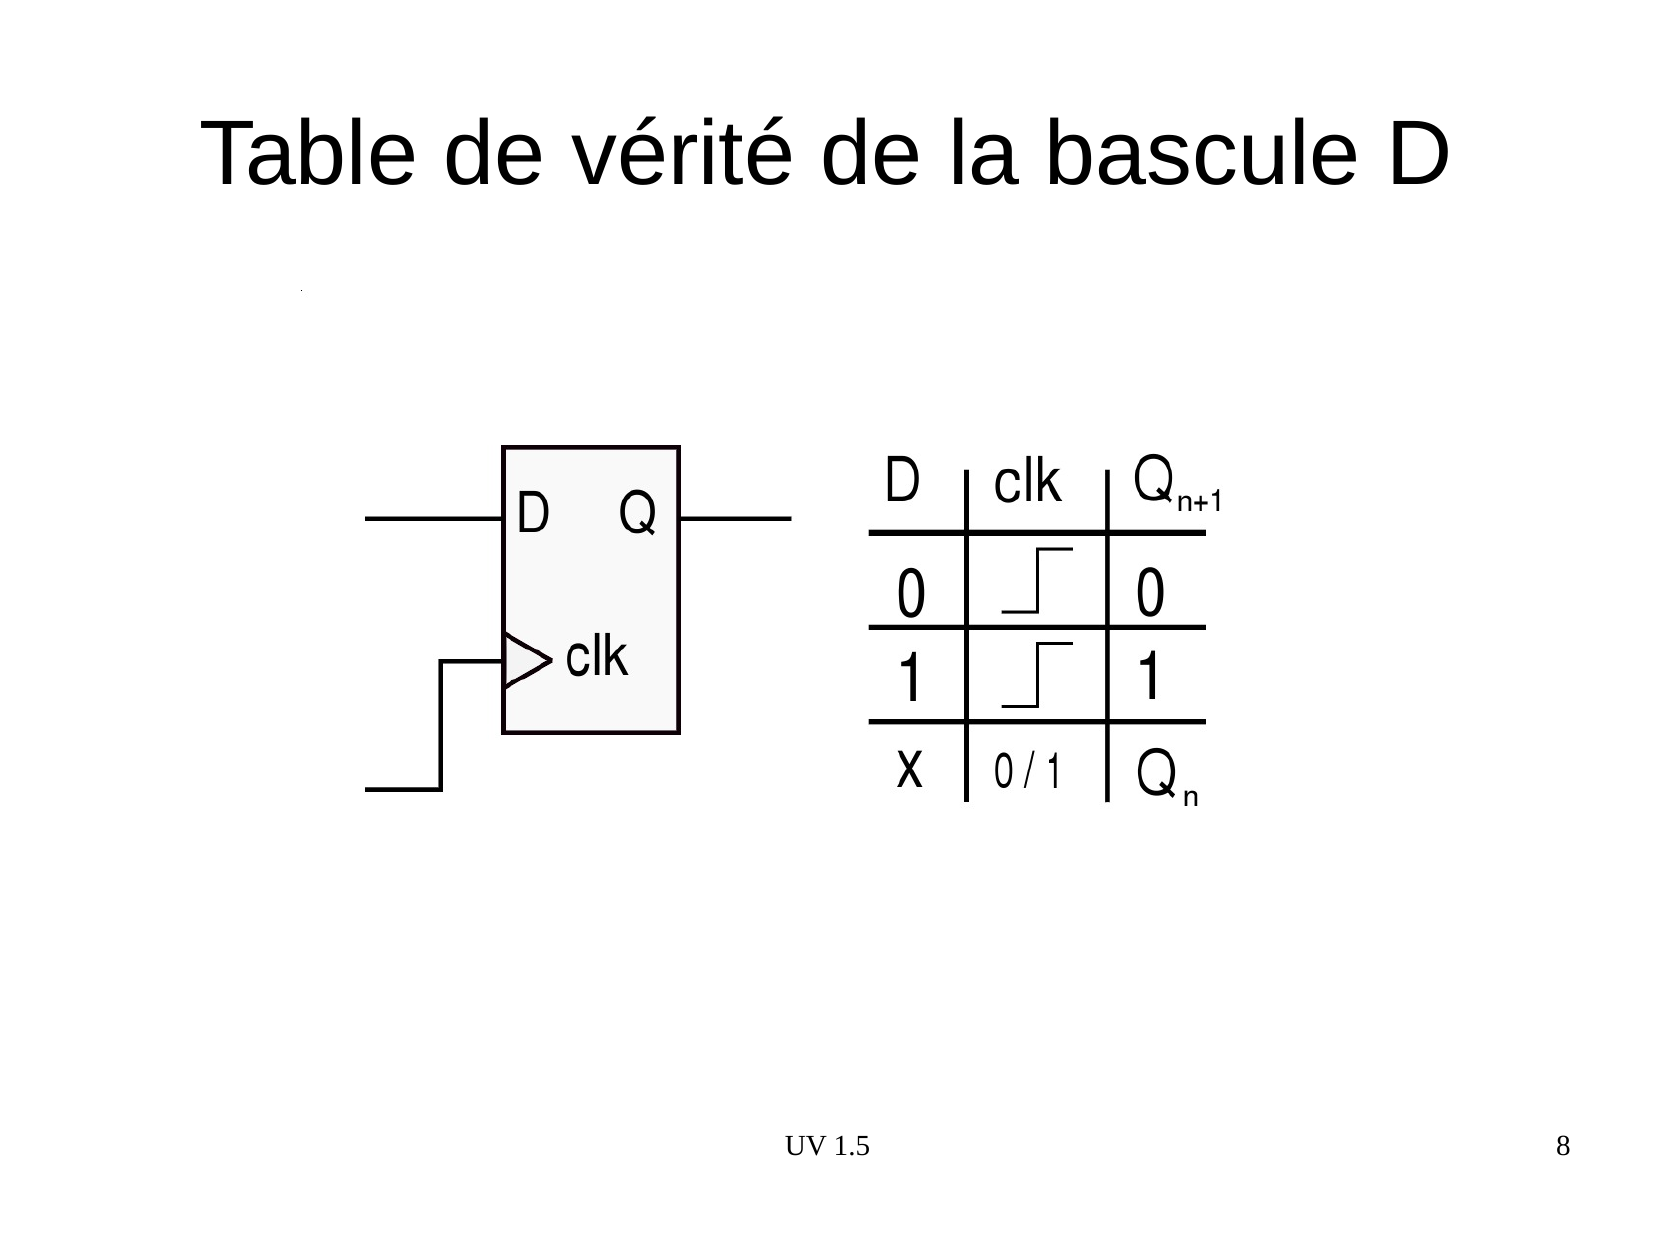

# Table de vérité de la bascule D
UV 1.5
8